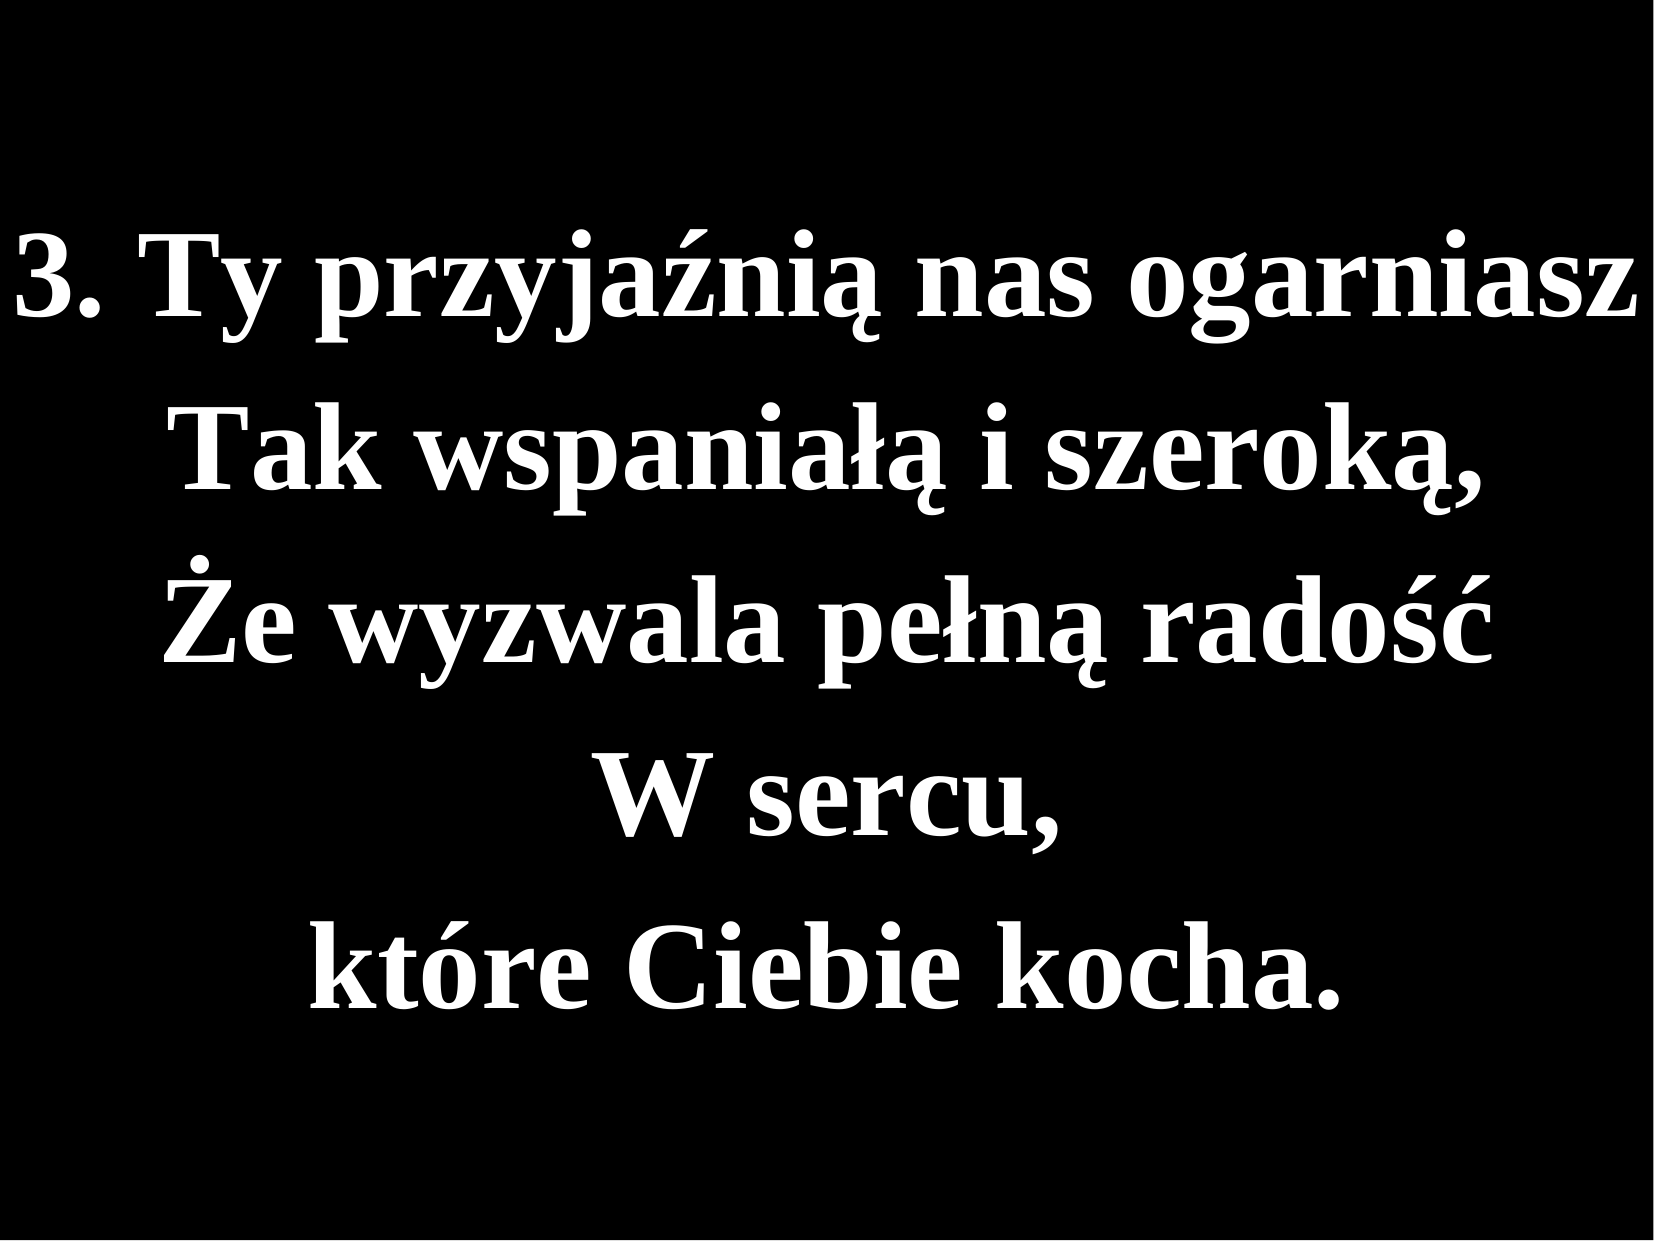

# 3. Ty przyjaźnią nas ogarniasz ppp Tak wspaniałą i szeroką, ppp Że wyzwala pełną radość ppp W sercu, ppp które Ciebie kocha.